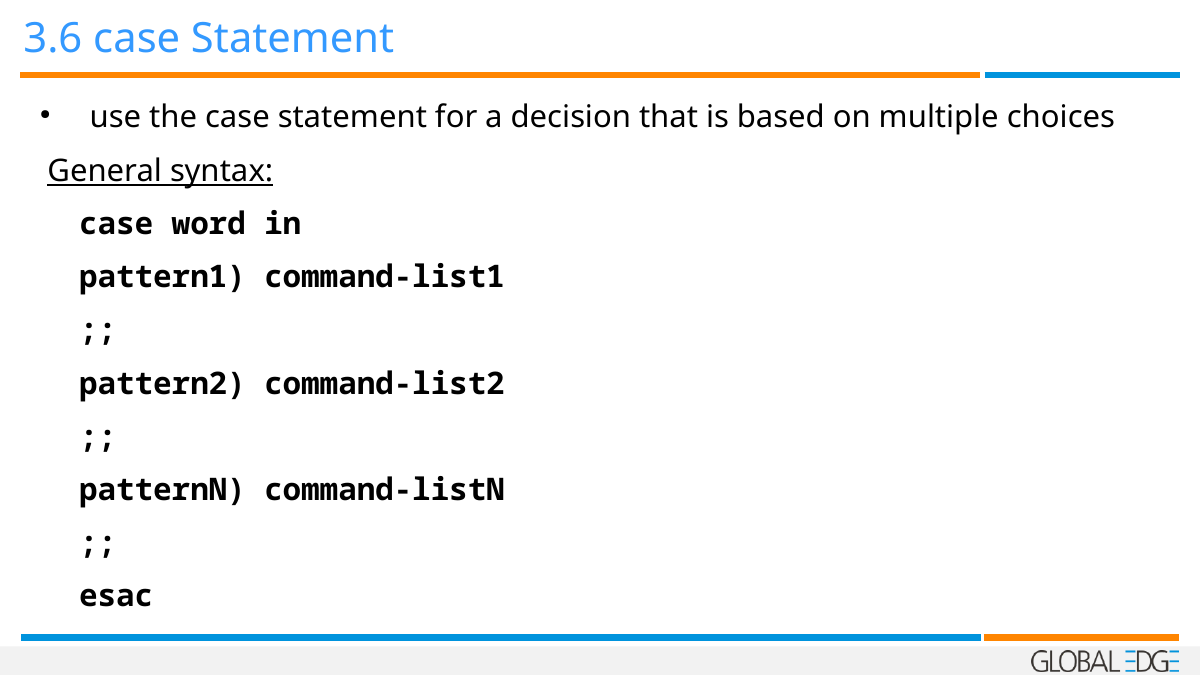

# 3.6 case Statement
use the case statement for a decision that is based on multiple choices
 General syntax:
 case word in
 pattern1) command-list1
 ;;
 pattern2) command-list2
 ;;
 patternN) command-listN
 ;;
 esac